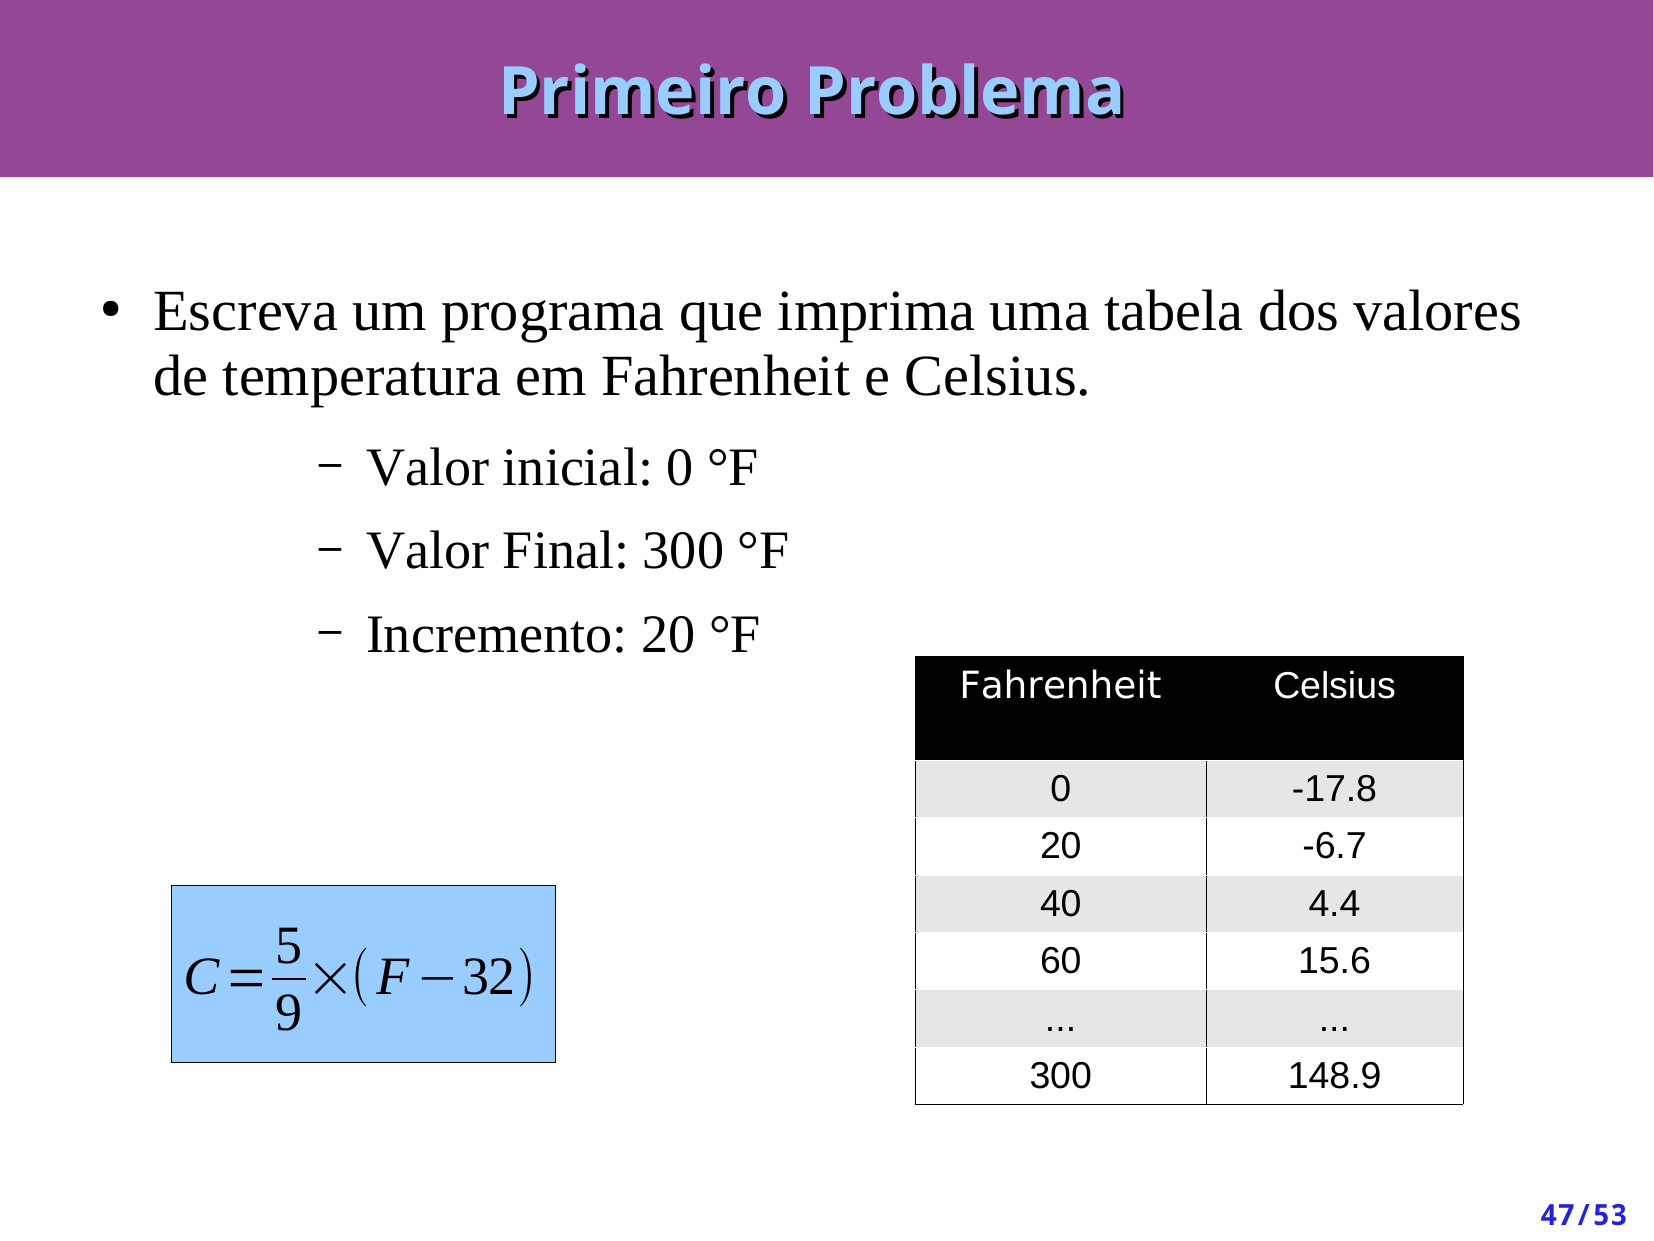

# Primeiro Problema
Escreva um programa que imprima uma tabela dos valores de temperatura em Fahrenheit e Celsius.
Valor inicial: 0 °F
Valor Final: 300 °F
Incremento: 20 °F
| Fahrenheit | Celsius |
| --- | --- |
| 0 | -17.8 |
| 20 | -6.7 |
| 40 | 4.4 |
| 60 | 15.6 |
| ... | ... |
| 300 | 148.9 |
47